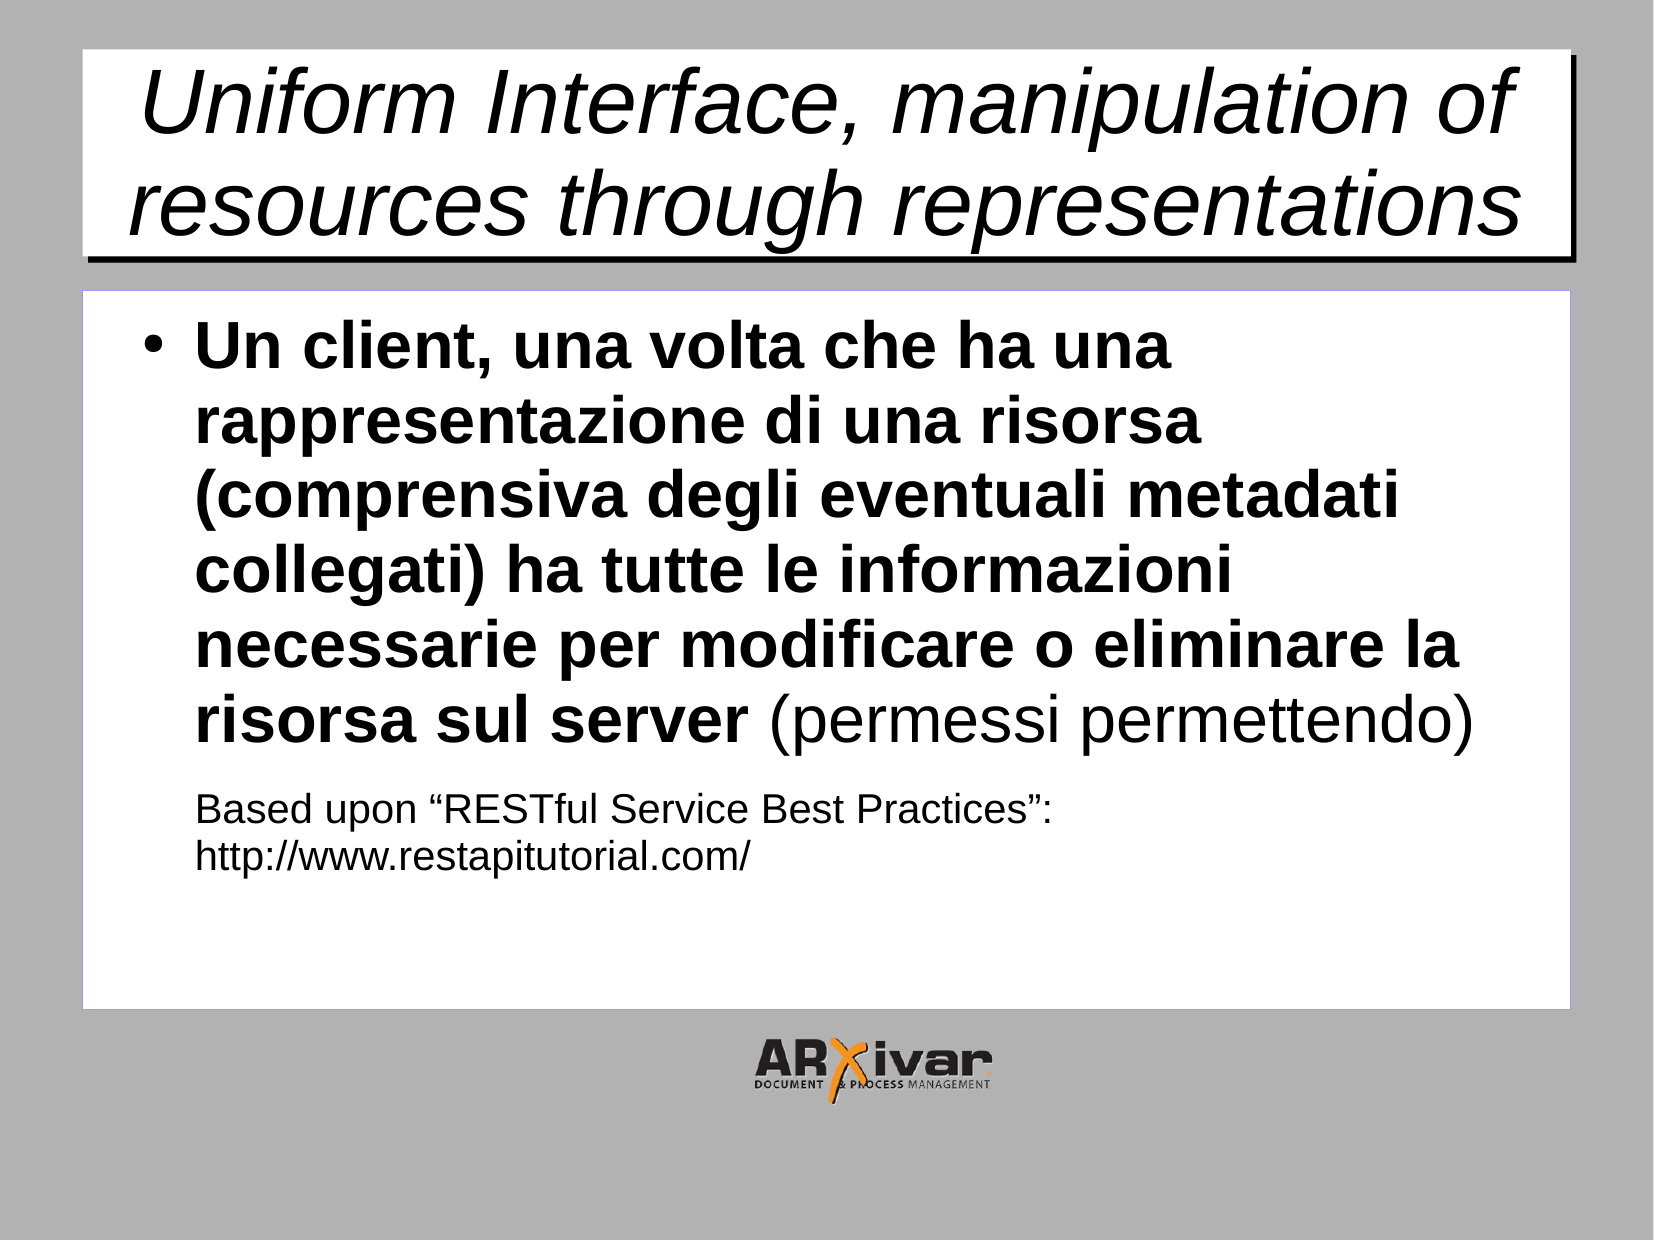

# Uniform Interface, manipulation of resources through representations
Un client, una volta che ha una rappresentazione di una risorsa (comprensiva degli eventuali metadati collegati) ha tutte le informazioni necessarie per modificare o eliminare la risorsa sul server (permessi permettendo)
Based upon “RESTful Service Best Practices”: http://www.restapitutorial.com/